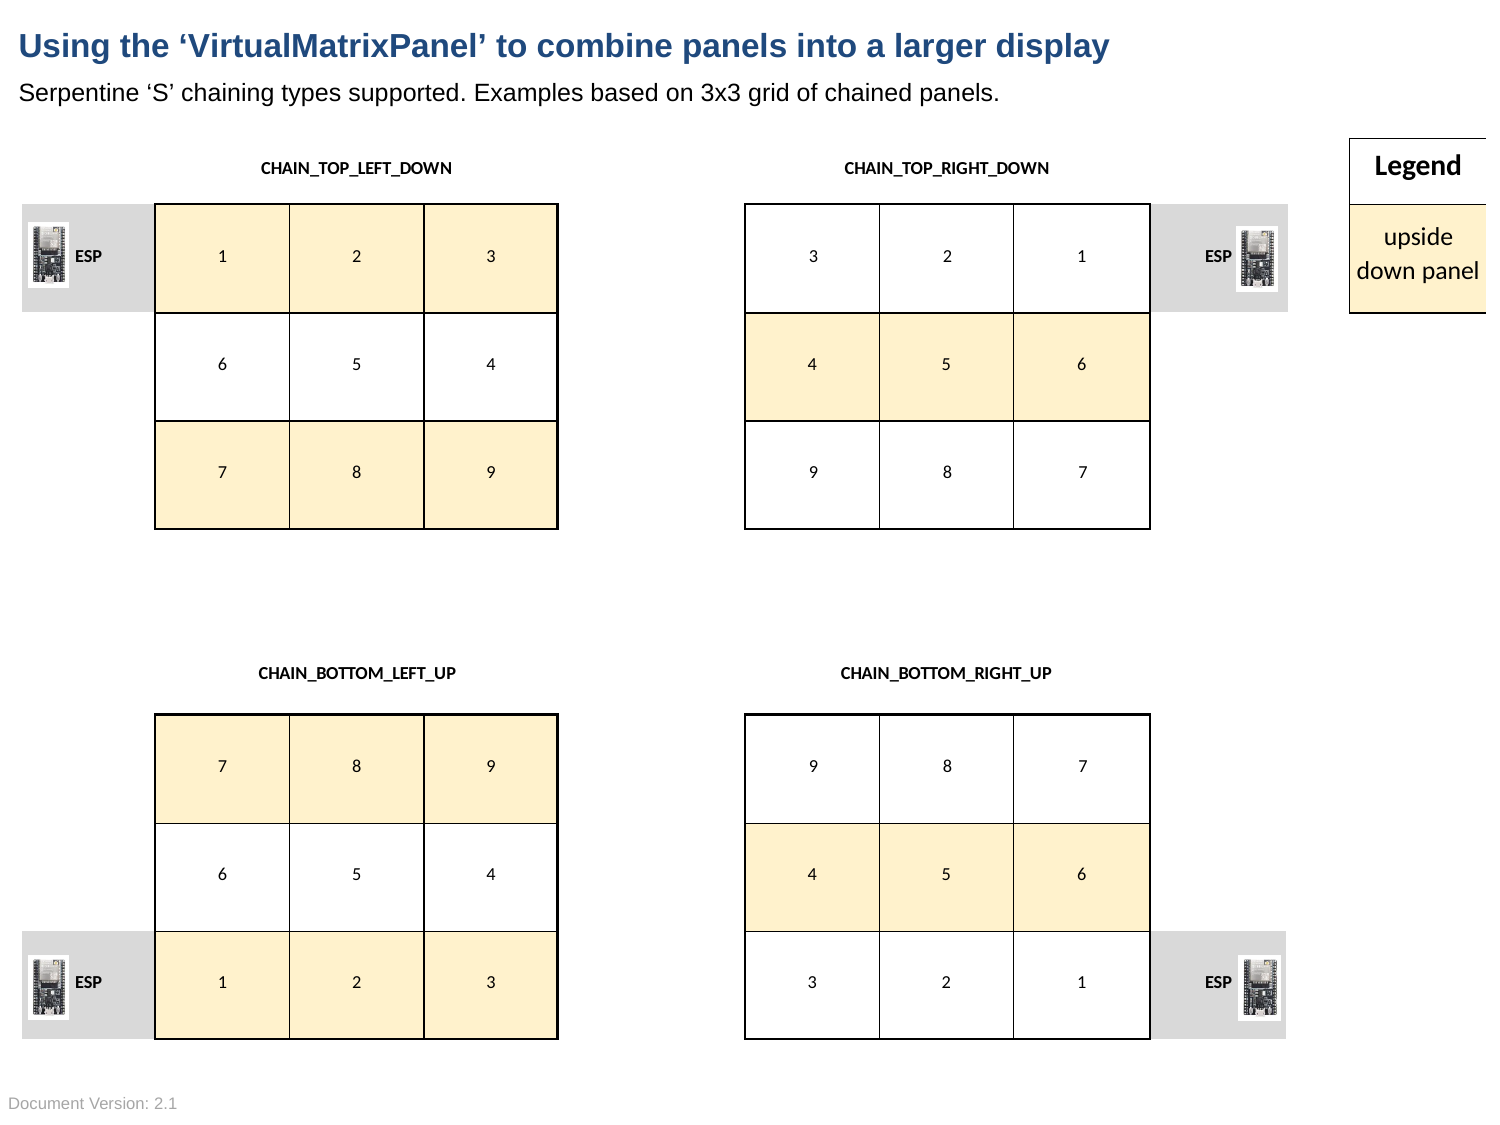

Using the ‘VirtualMatrixPanel’ to combine panels into a larger display
Serpentine ‘S’ chaining types supported. Examples based on 3x3 grid of chained panels.